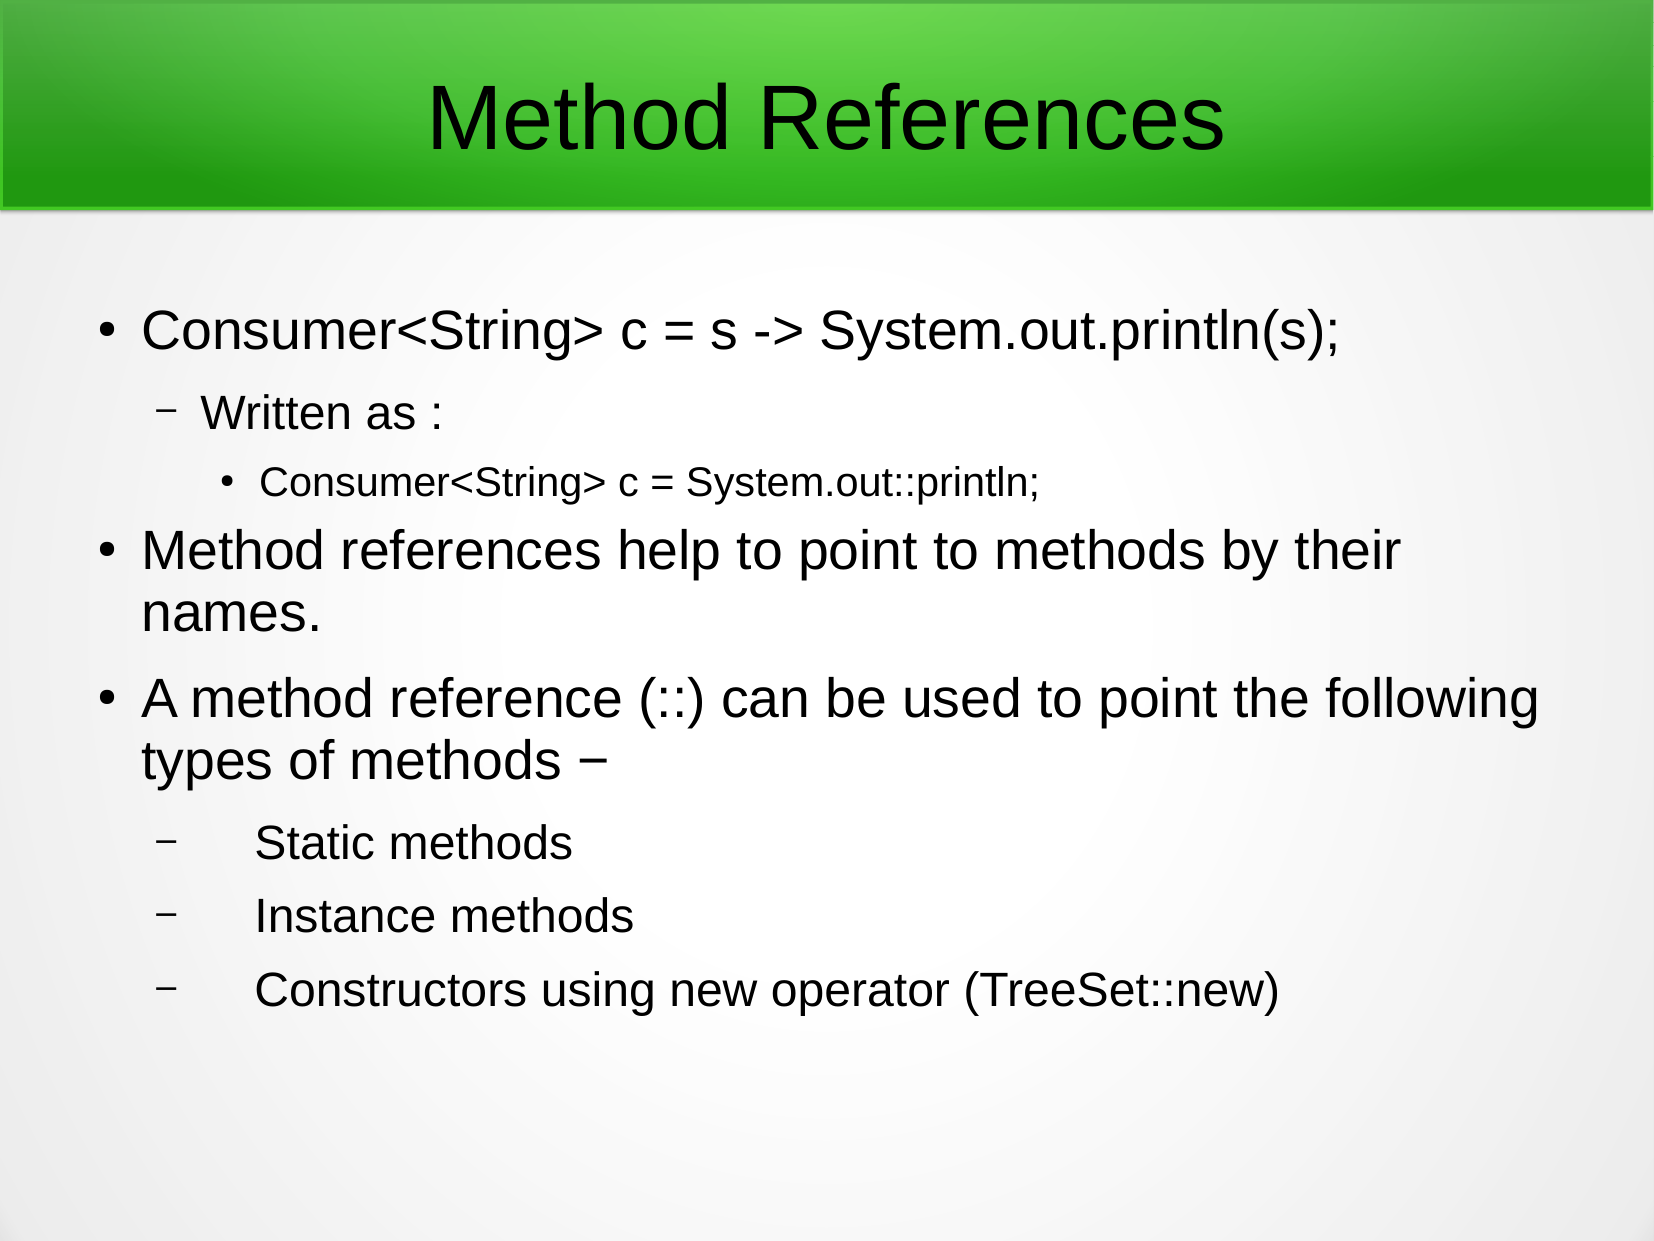

# Method References
Consumer<String> c = s -> System.out.println(s);
Written as :
Consumer<String> c = System.out::println;
Method references help to point to methods by their names.
A method reference (::) can be used to point the following types of methods −
 Static methods
 Instance methods
 Constructors using new operator (TreeSet::new)